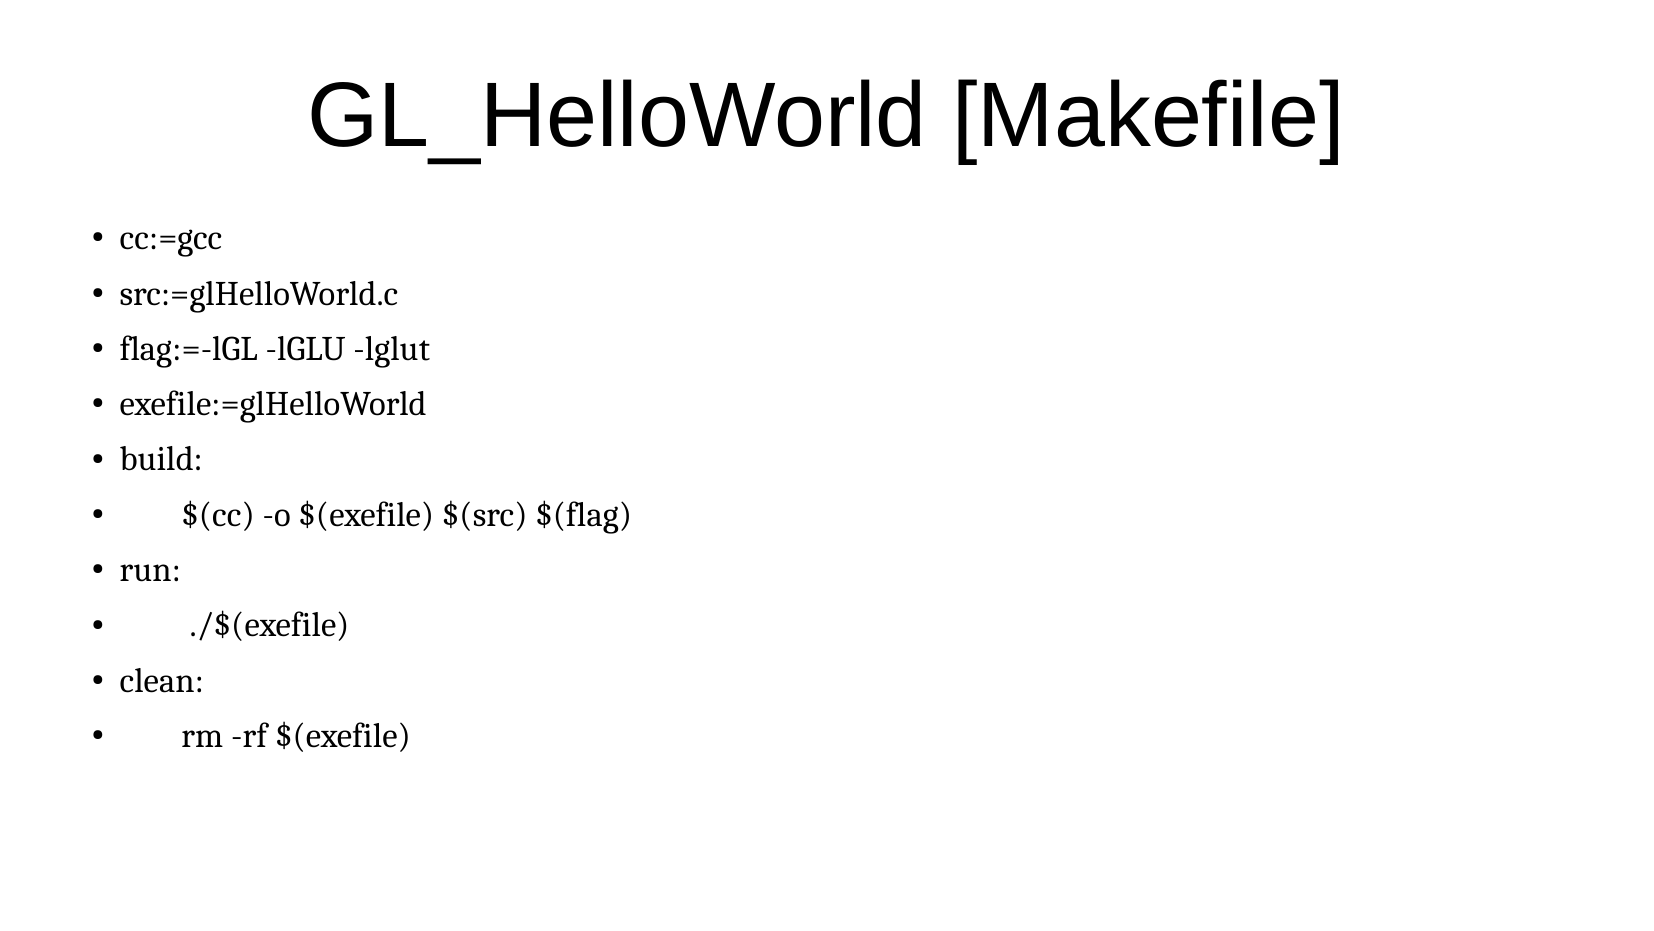

# GL_HelloWorld [Makefile]
cc:=gcc
src:=glHelloWorld.c
flag:=-lGL -lGLU -lglut
exefile:=glHelloWorld
build:
 $(cc) -o $(exefile) $(src) $(flag)
run:
 				 ./$(exefile)
clean:
 rm -rf $(exefile)